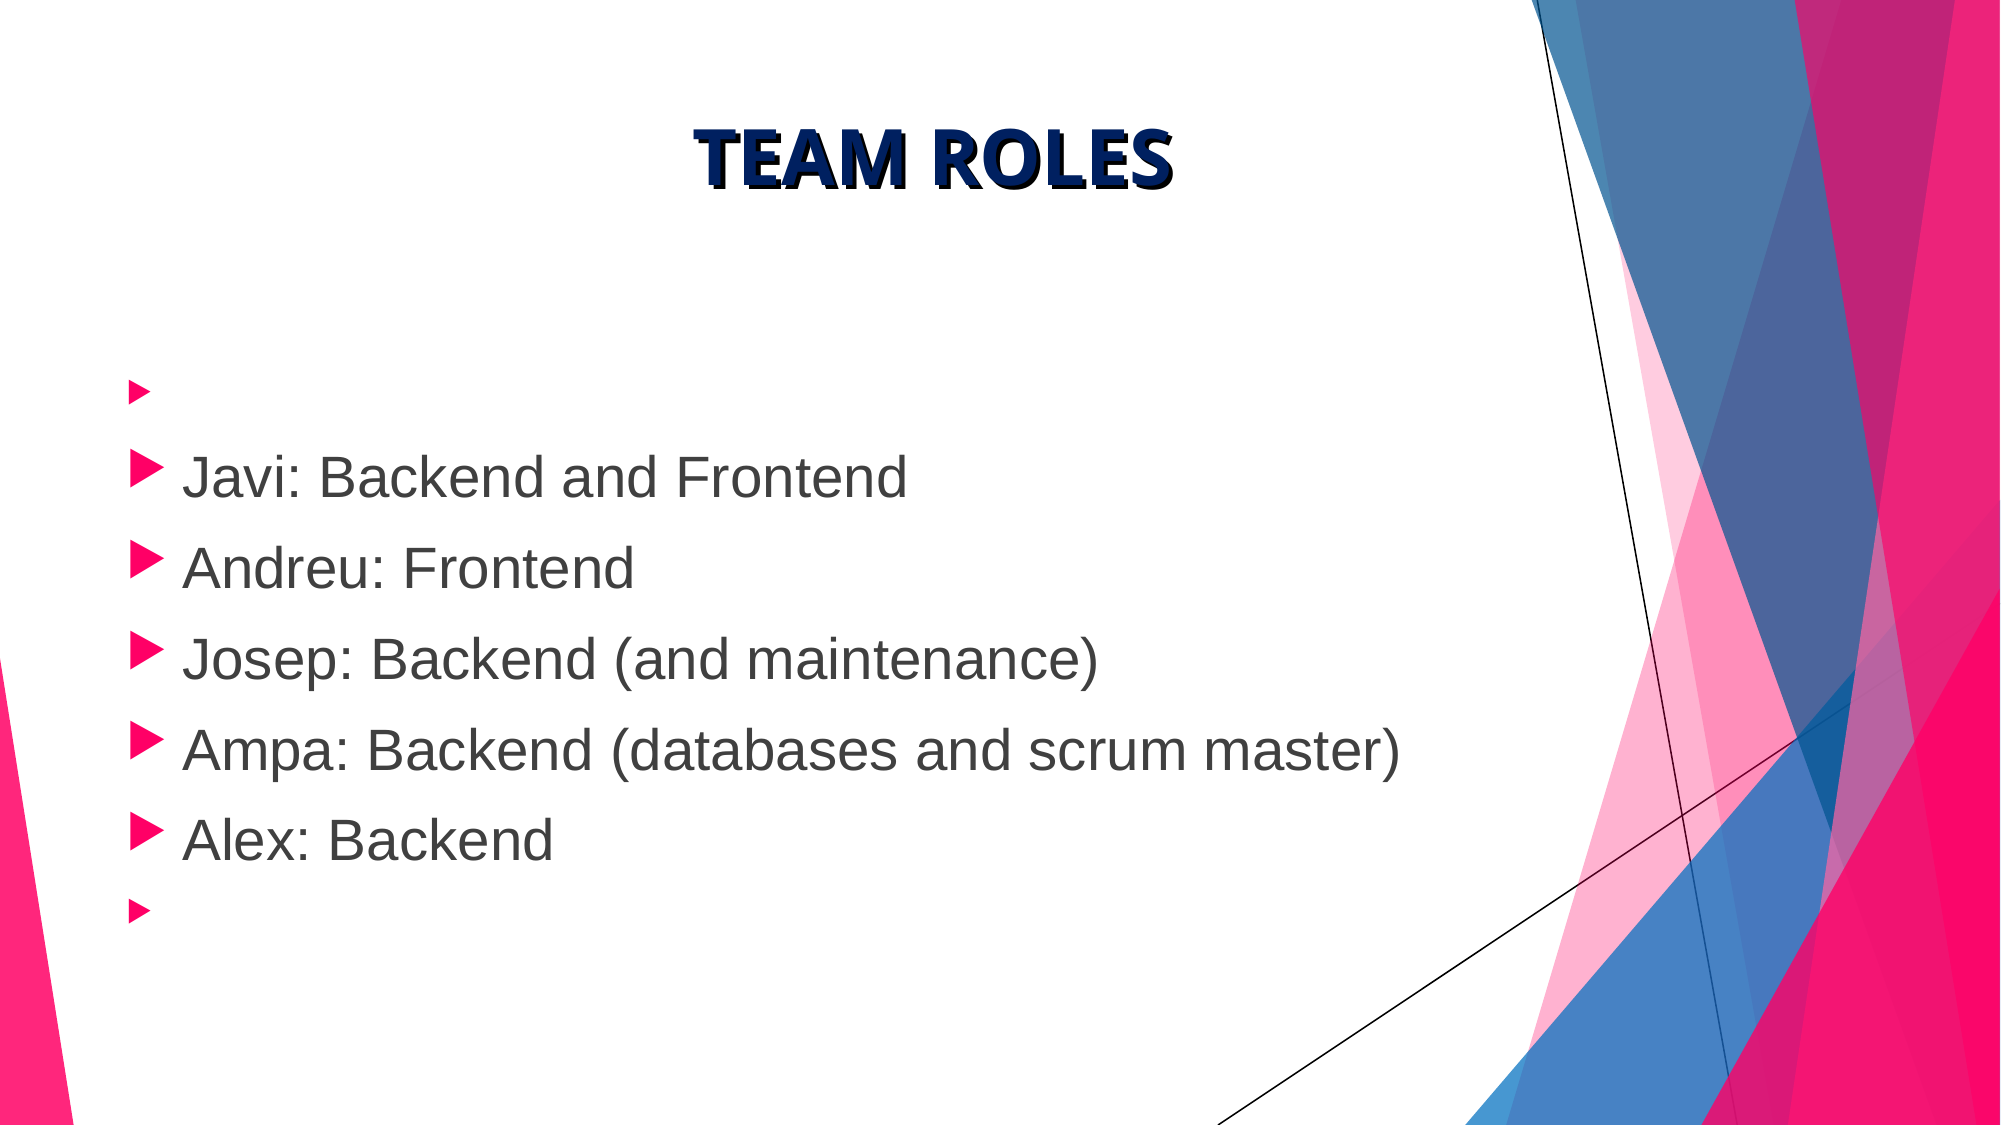

# TEAM ROLES
Javi: Backend and Frontend
Andreu: Frontend
Josep: Backend (and maintenance)
Ampa: Backend (databases and scrum master)
Alex: Backend